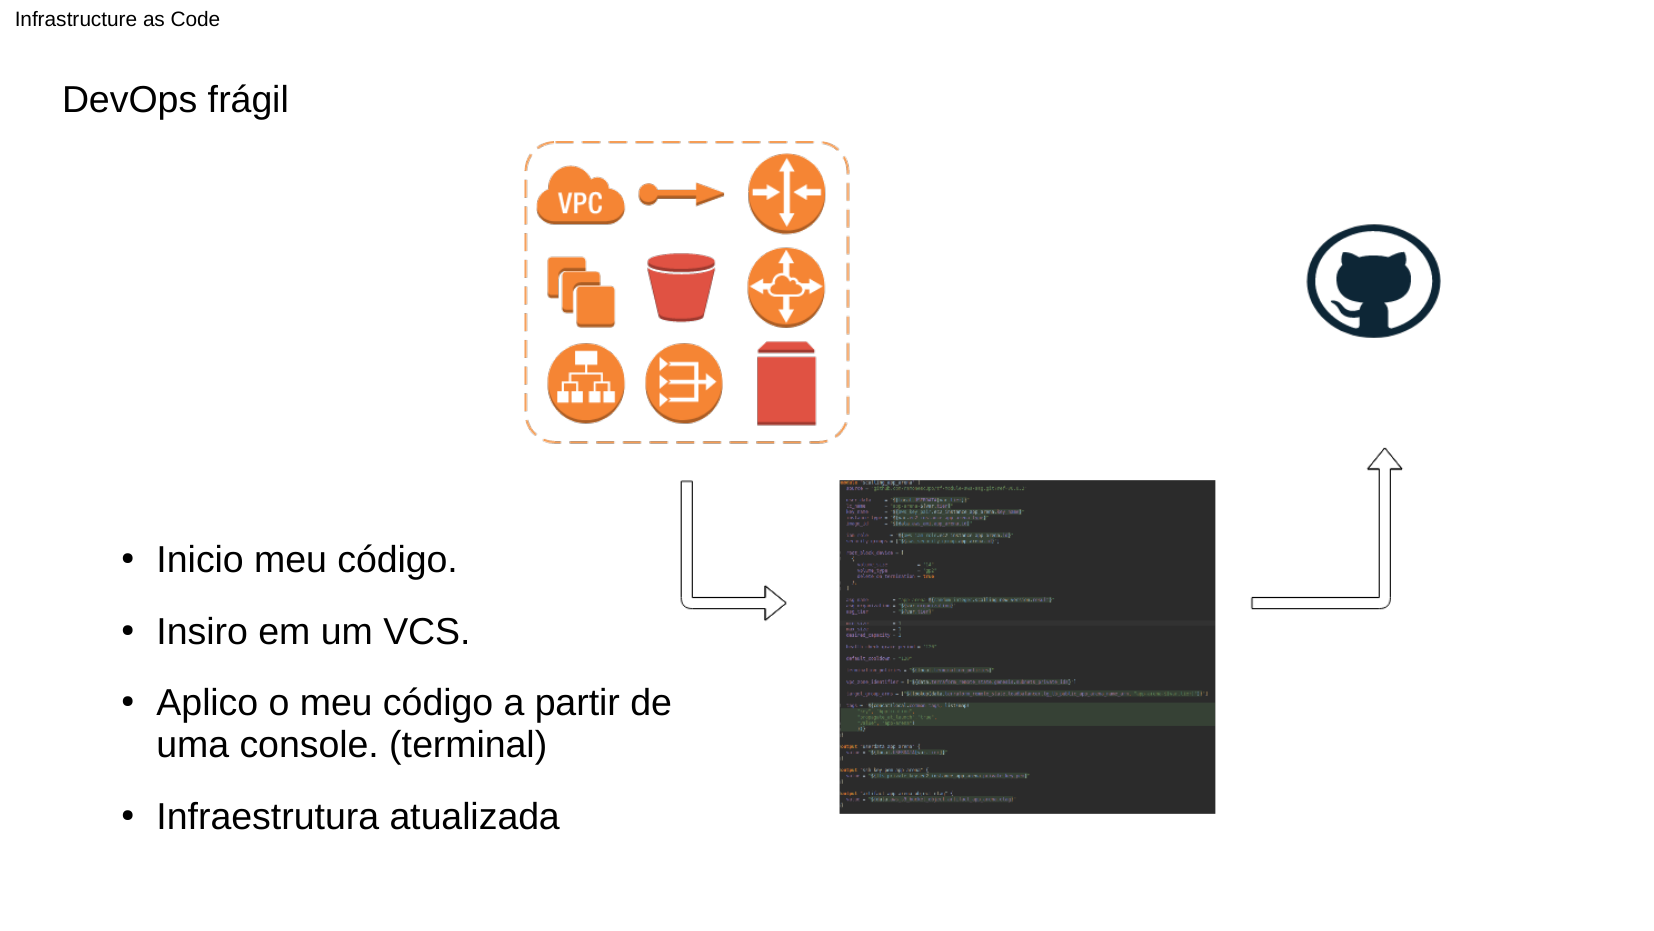

Infrastructure as Code
DevOps frágil
Inicio meu código.
Insiro em um VCS.
Aplico o meu código a partir de uma console. (terminal)
Infraestrutura atualizada